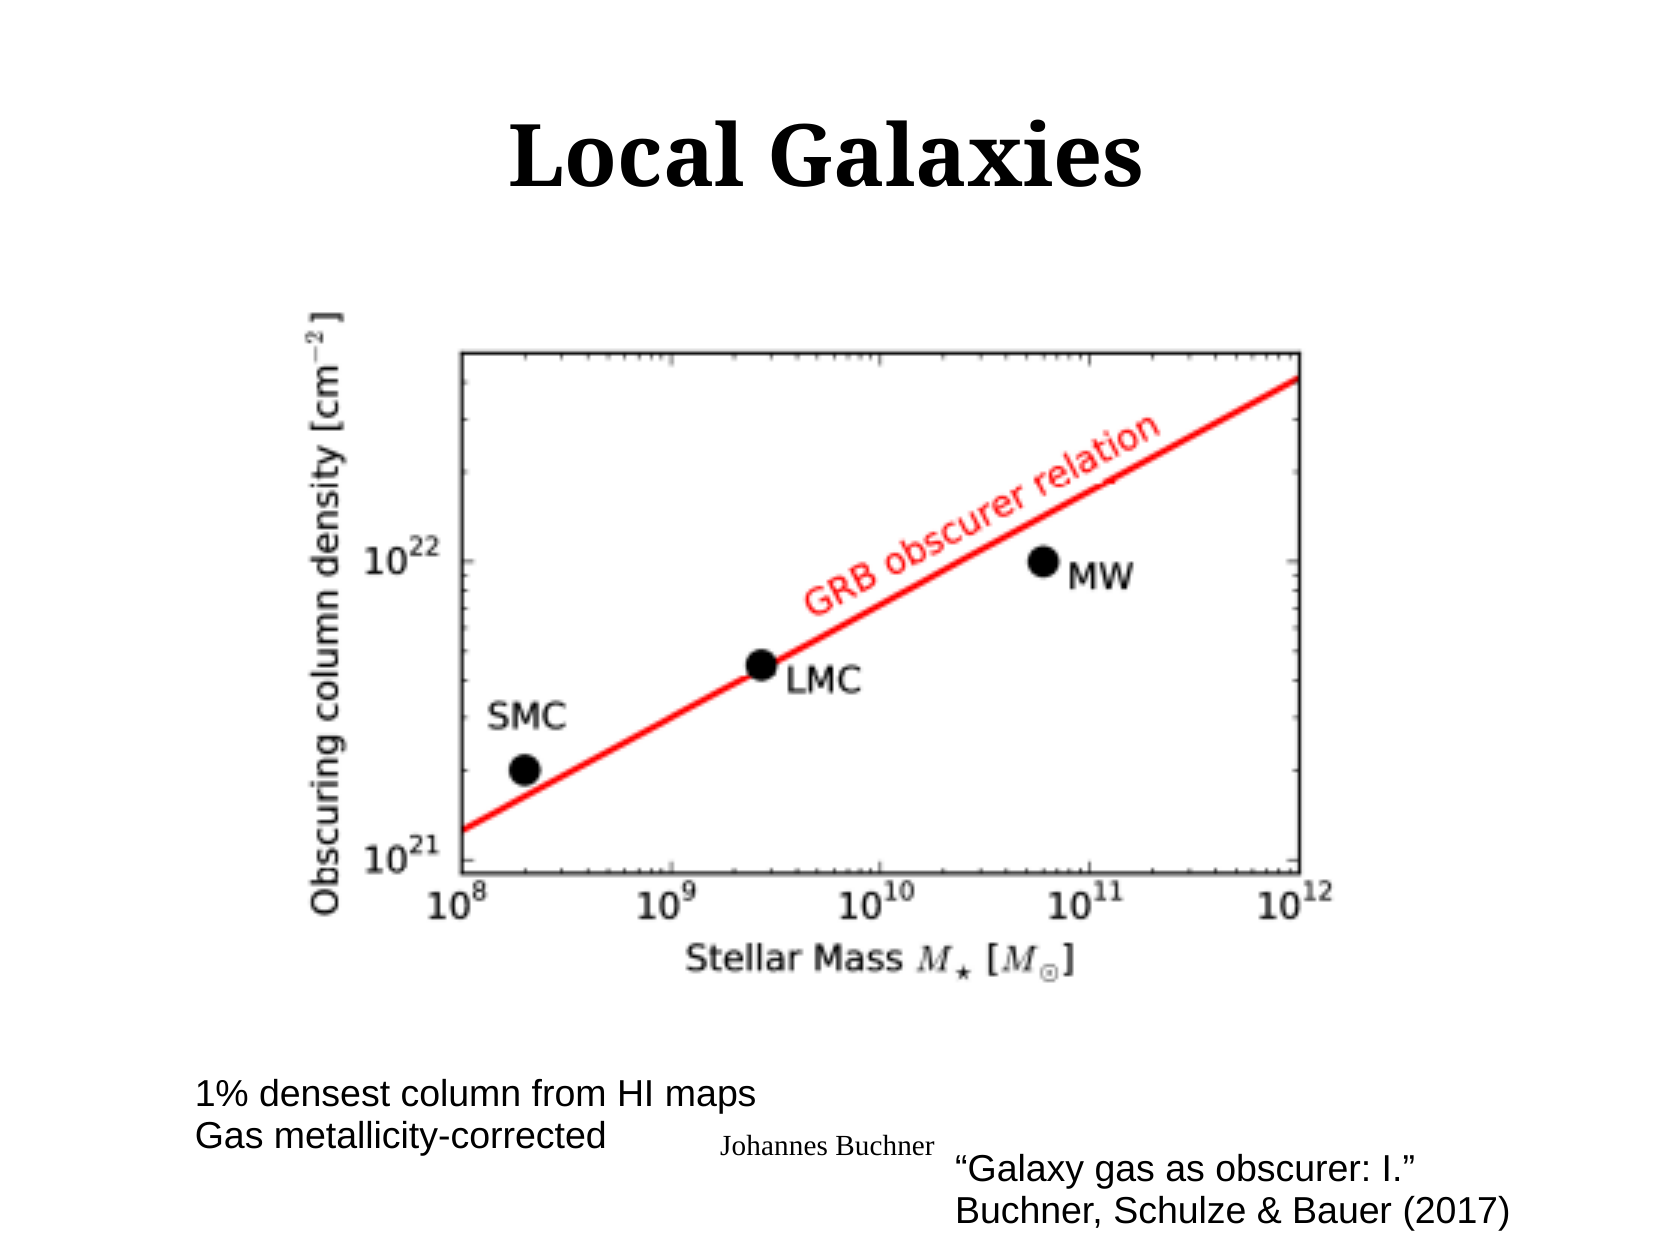

# Local Galaxies
1% densest column from HI maps
Gas metallicity-corrected
Johannes Buchner
“Galaxy gas as obscurer: I.”
Buchner, Schulze & Bauer (2017)